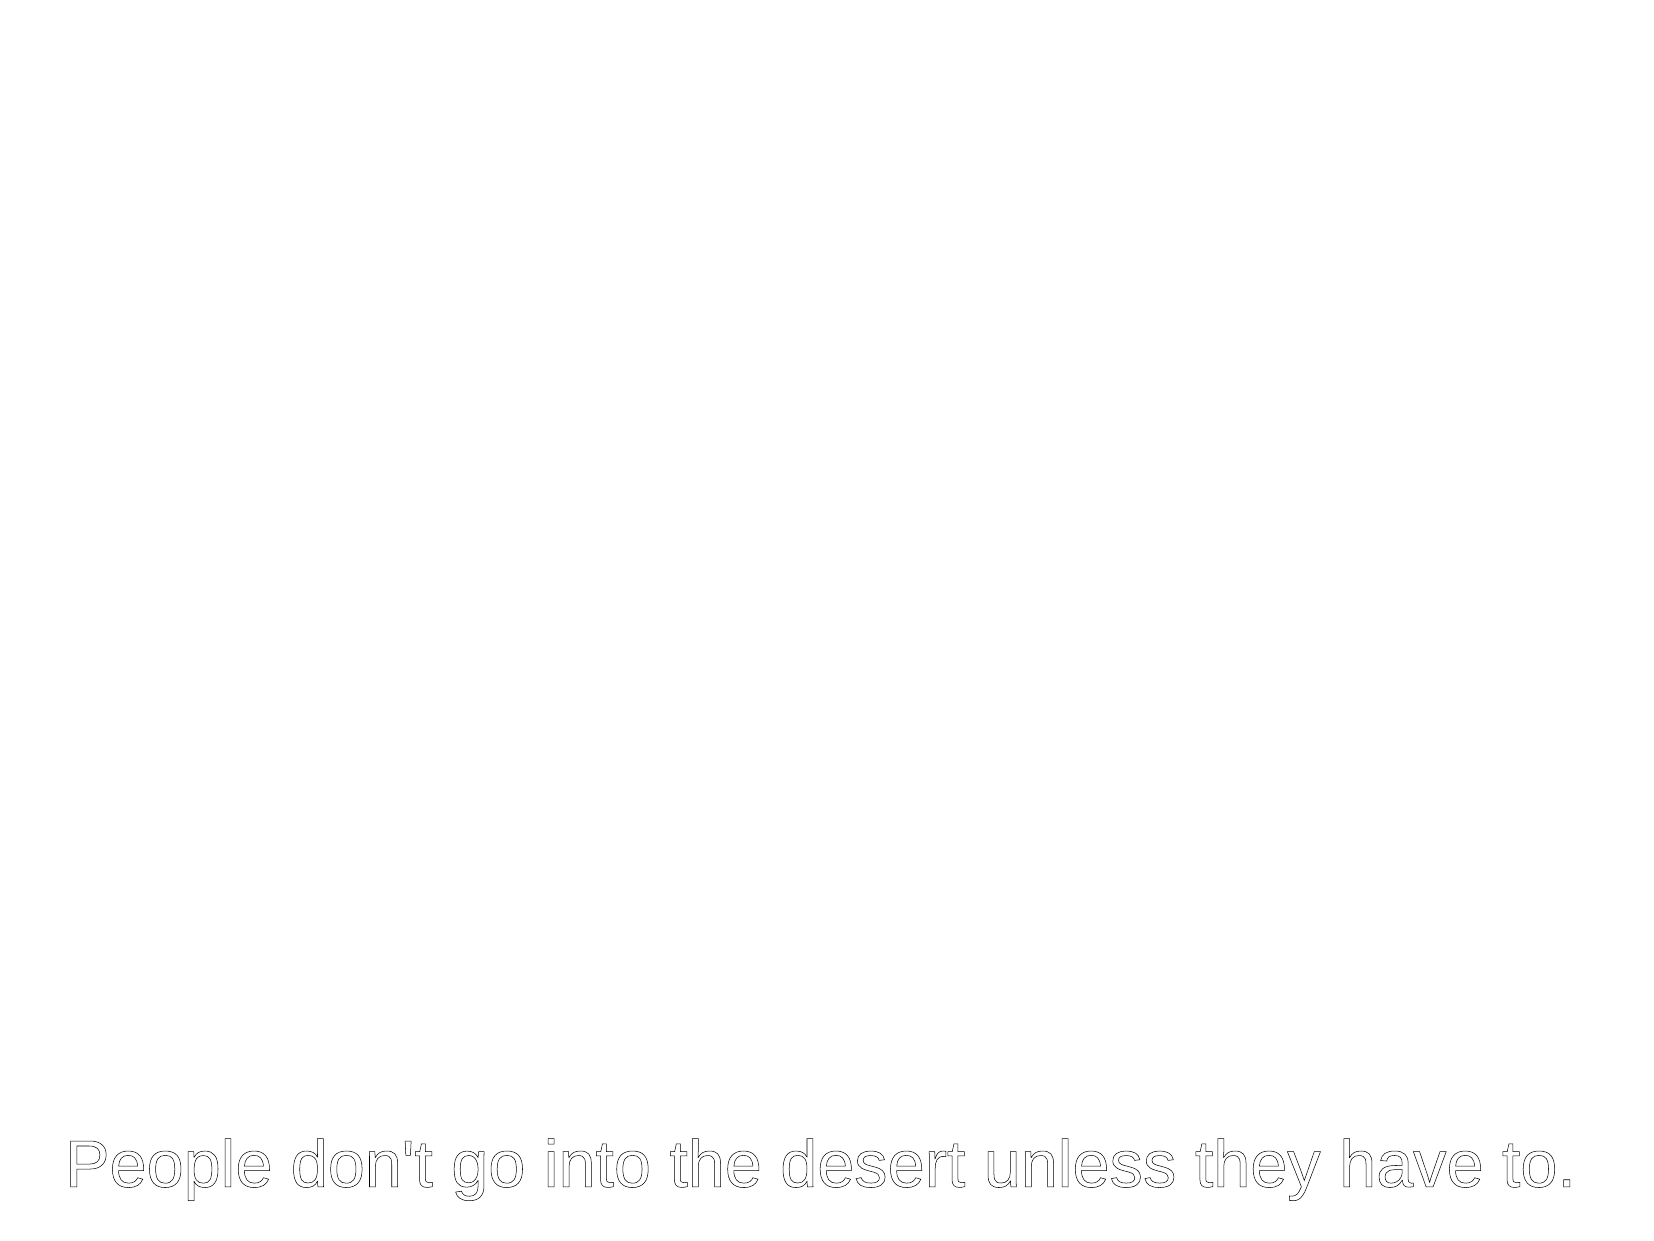

# People don't go into the desert unless they have to.